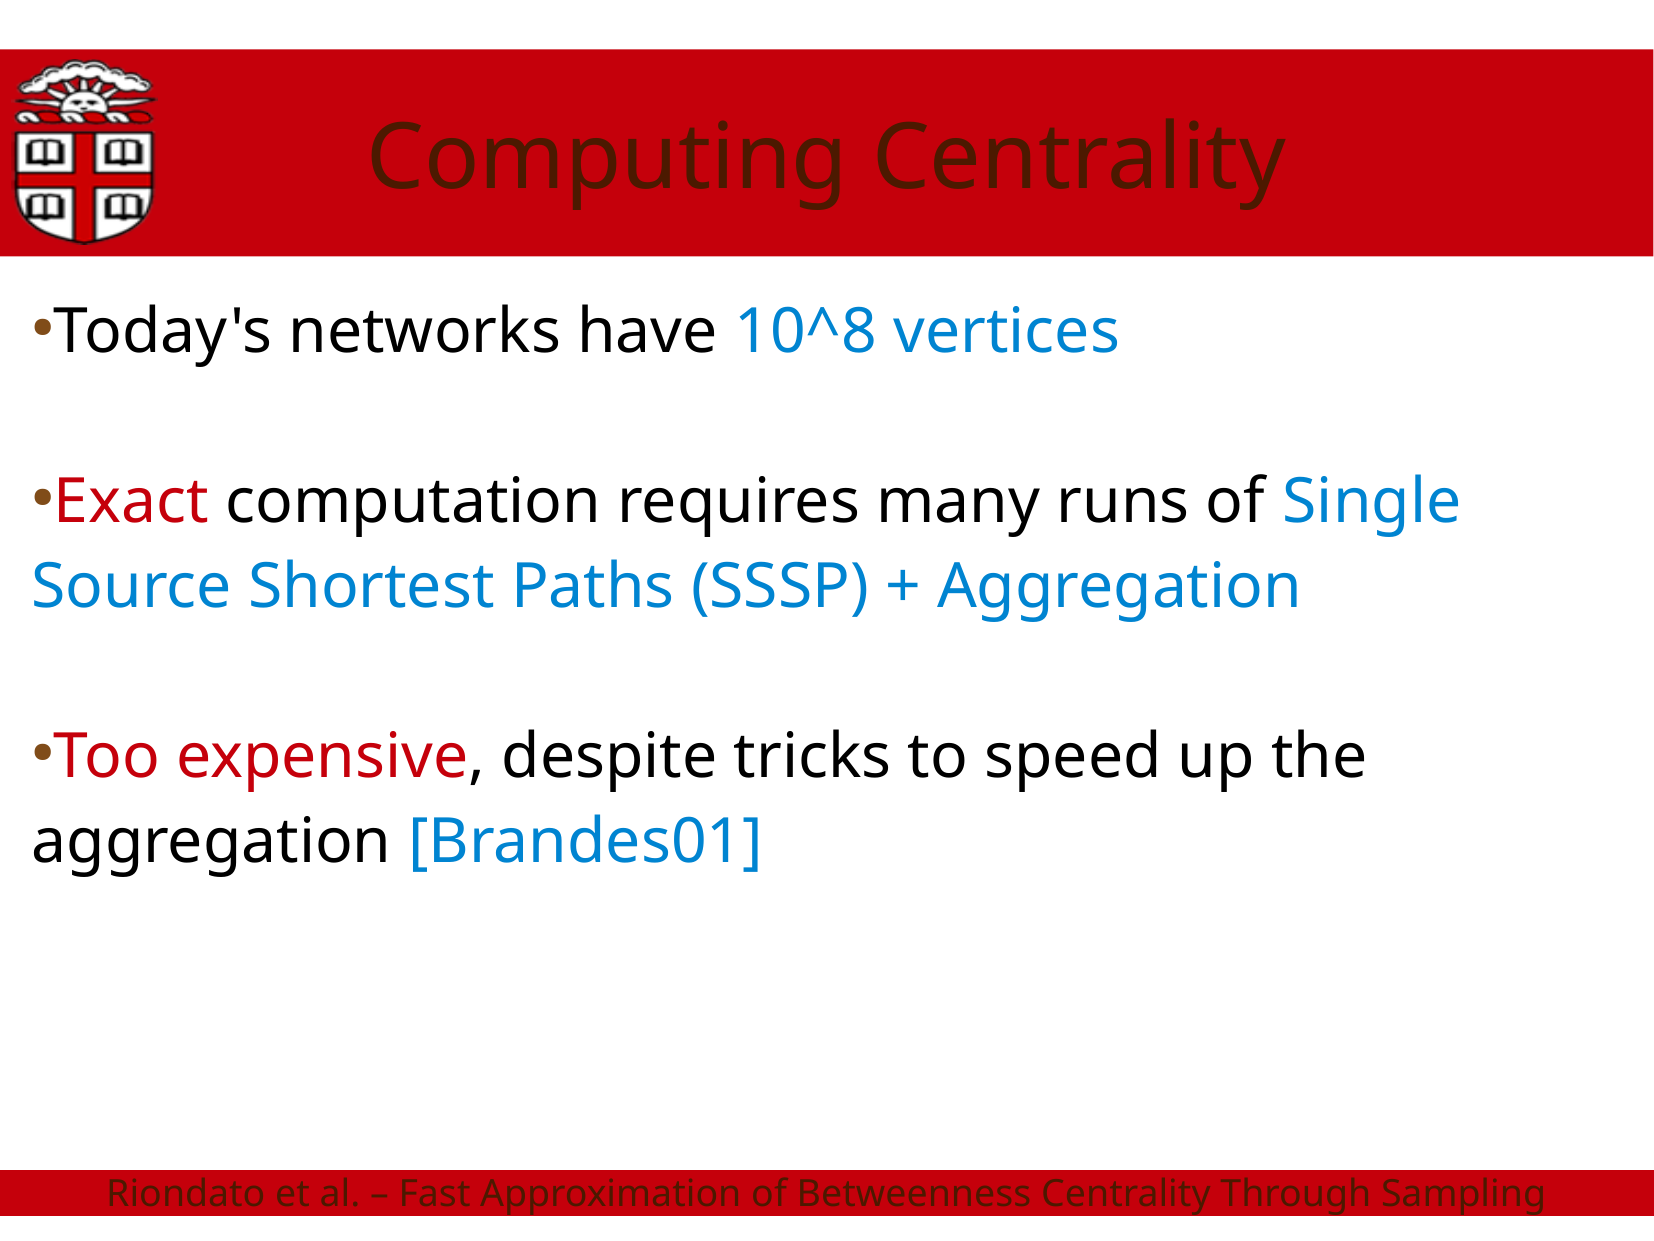

# Computing Centrality
Today's networks have 10^8 vertices
Exact computation requires many runs of Single Source Shortest Paths (SSSP) + Aggregation
Too expensive, despite tricks to speed up the aggregation [Brandes01]
Riondato et al. – Fast Approximation of Betweenness Centrality Through Sampling